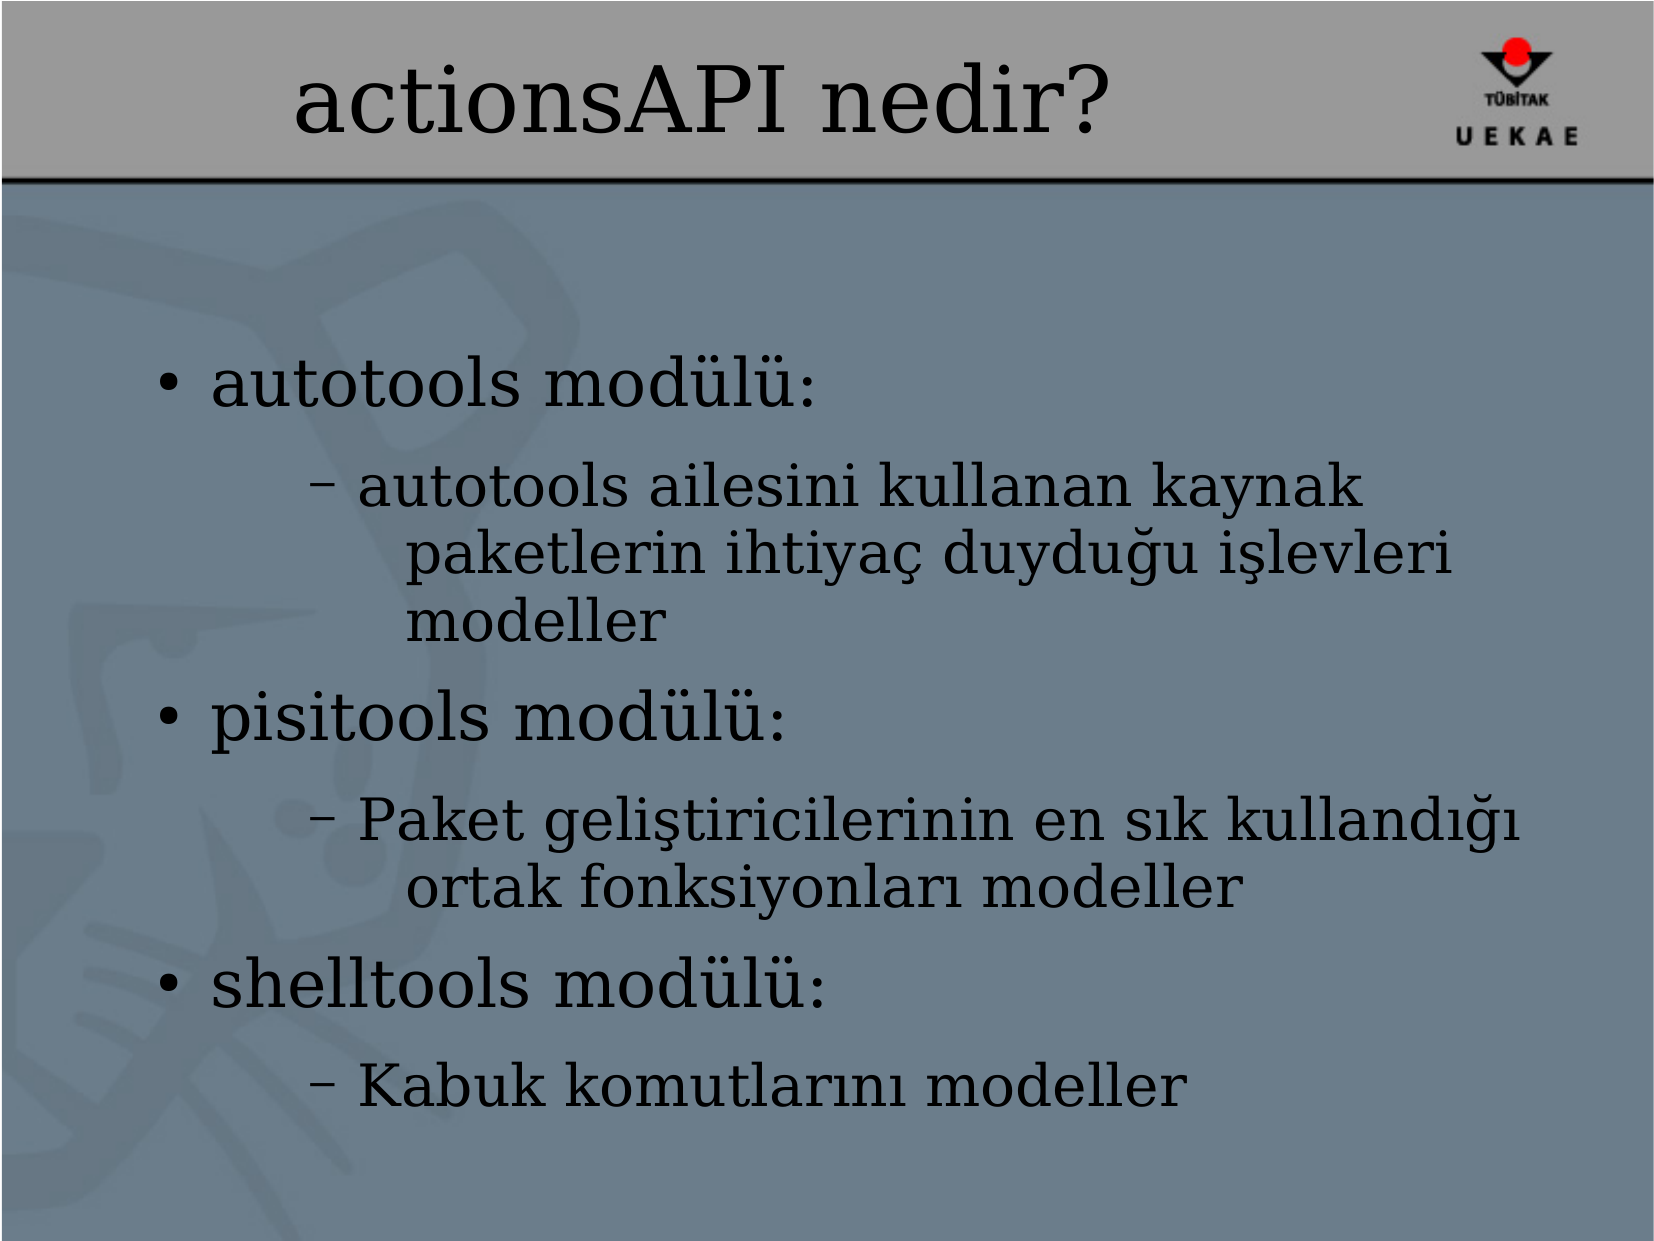

# actionsAPI nedir?
autotools modülü:
autotools ailesini kullanan kaynak 	paketlerin ihtiyaç duyduğu işlevleri modeller
pisitools modülü:
Paket geliştiricilerinin en sık kullandığı ortak fonksiyonları modeller
shelltools modülü:
Kabuk komutlarını modeller